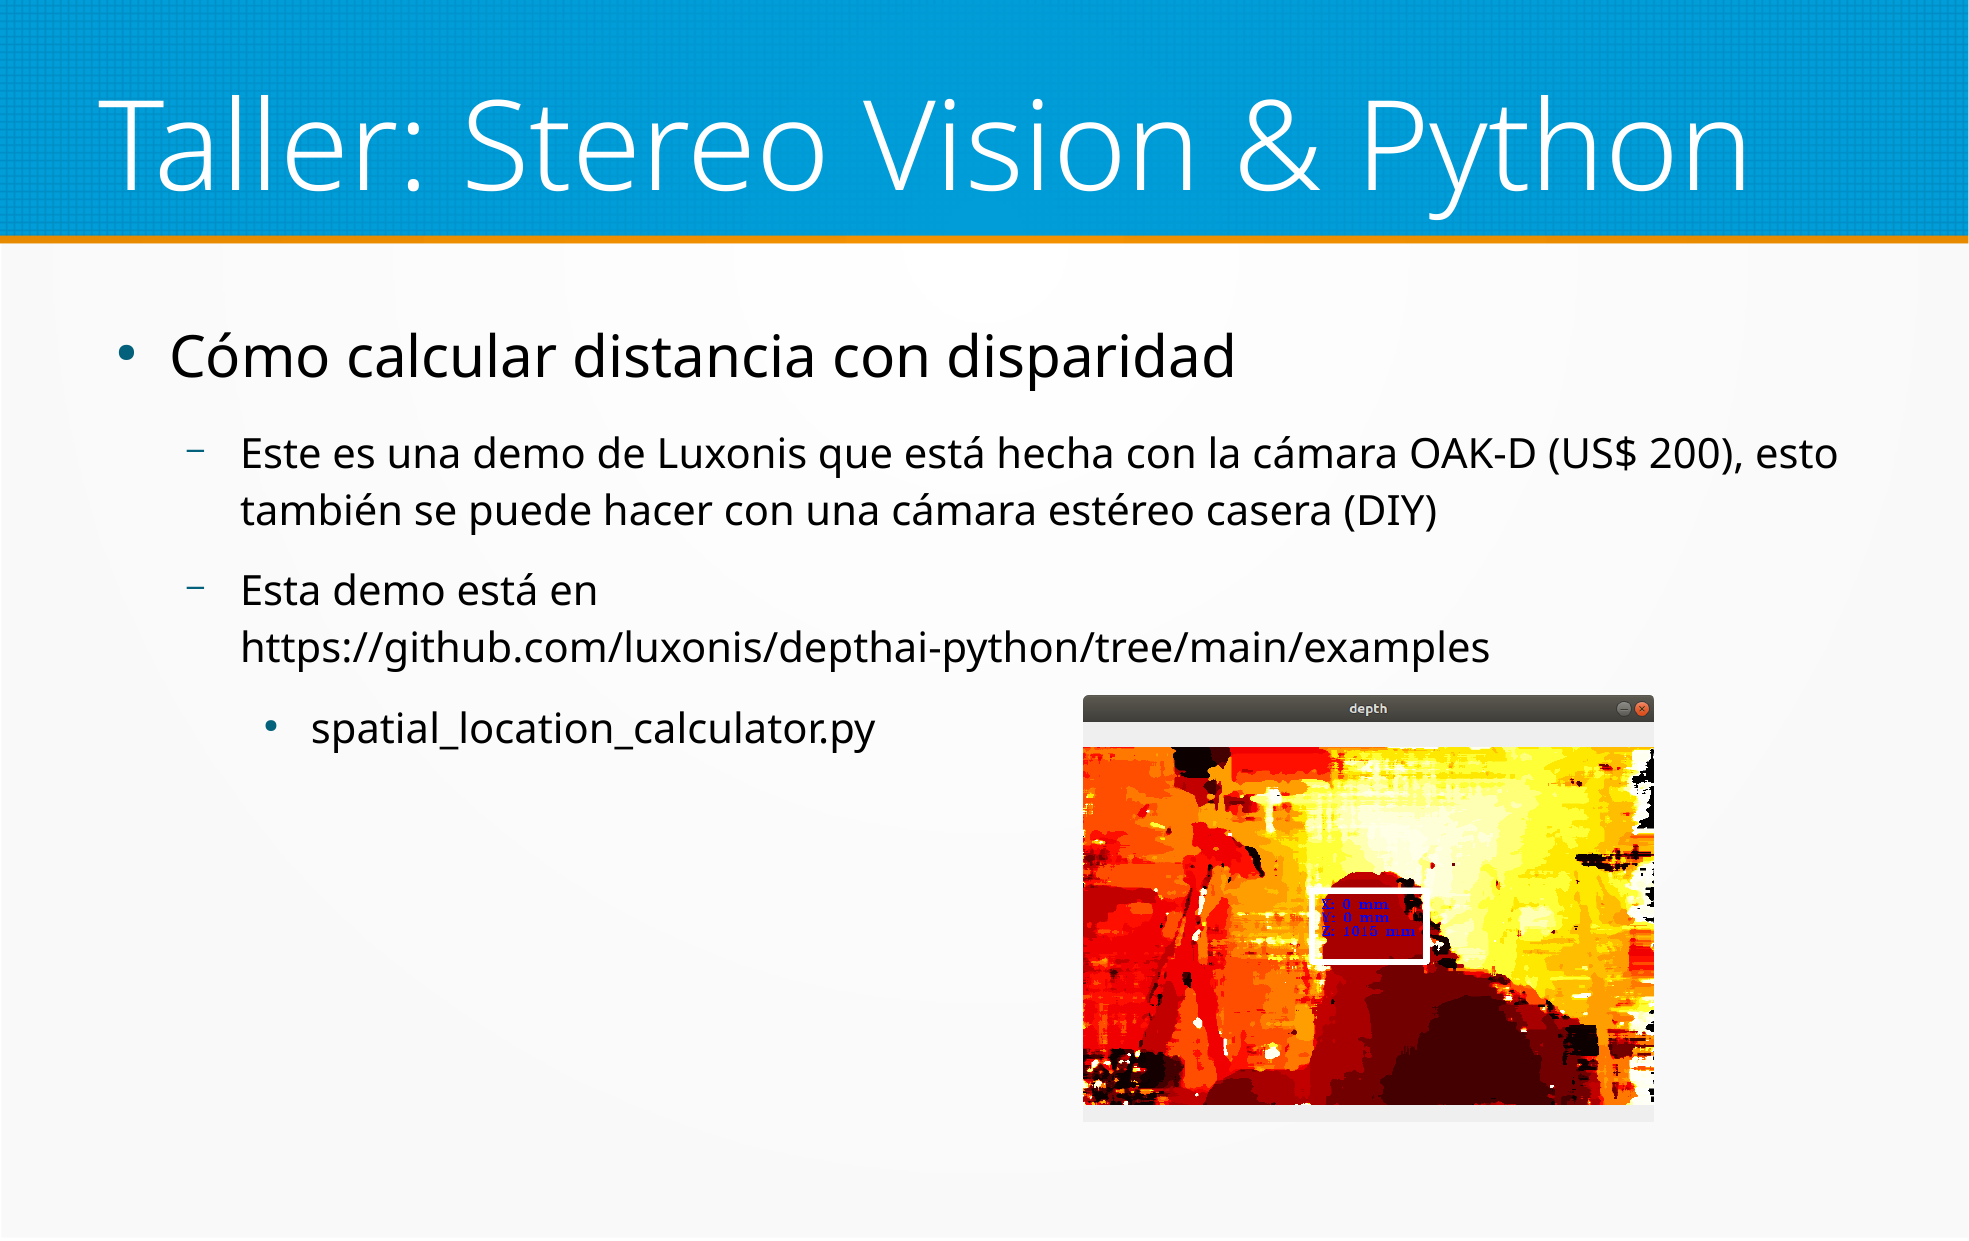

# Taller: Stereo Vision & Python
Cómo calcular distancia con disparidad
Este es una demo de Luxonis que está hecha con la cámara OAK-D (US$ 200), esto también se puede hacer con una cámara estéreo casera (DIY)
Esta demo está en https://github.com/luxonis/depthai-python/tree/main/examples
spatial_location_calculator.py